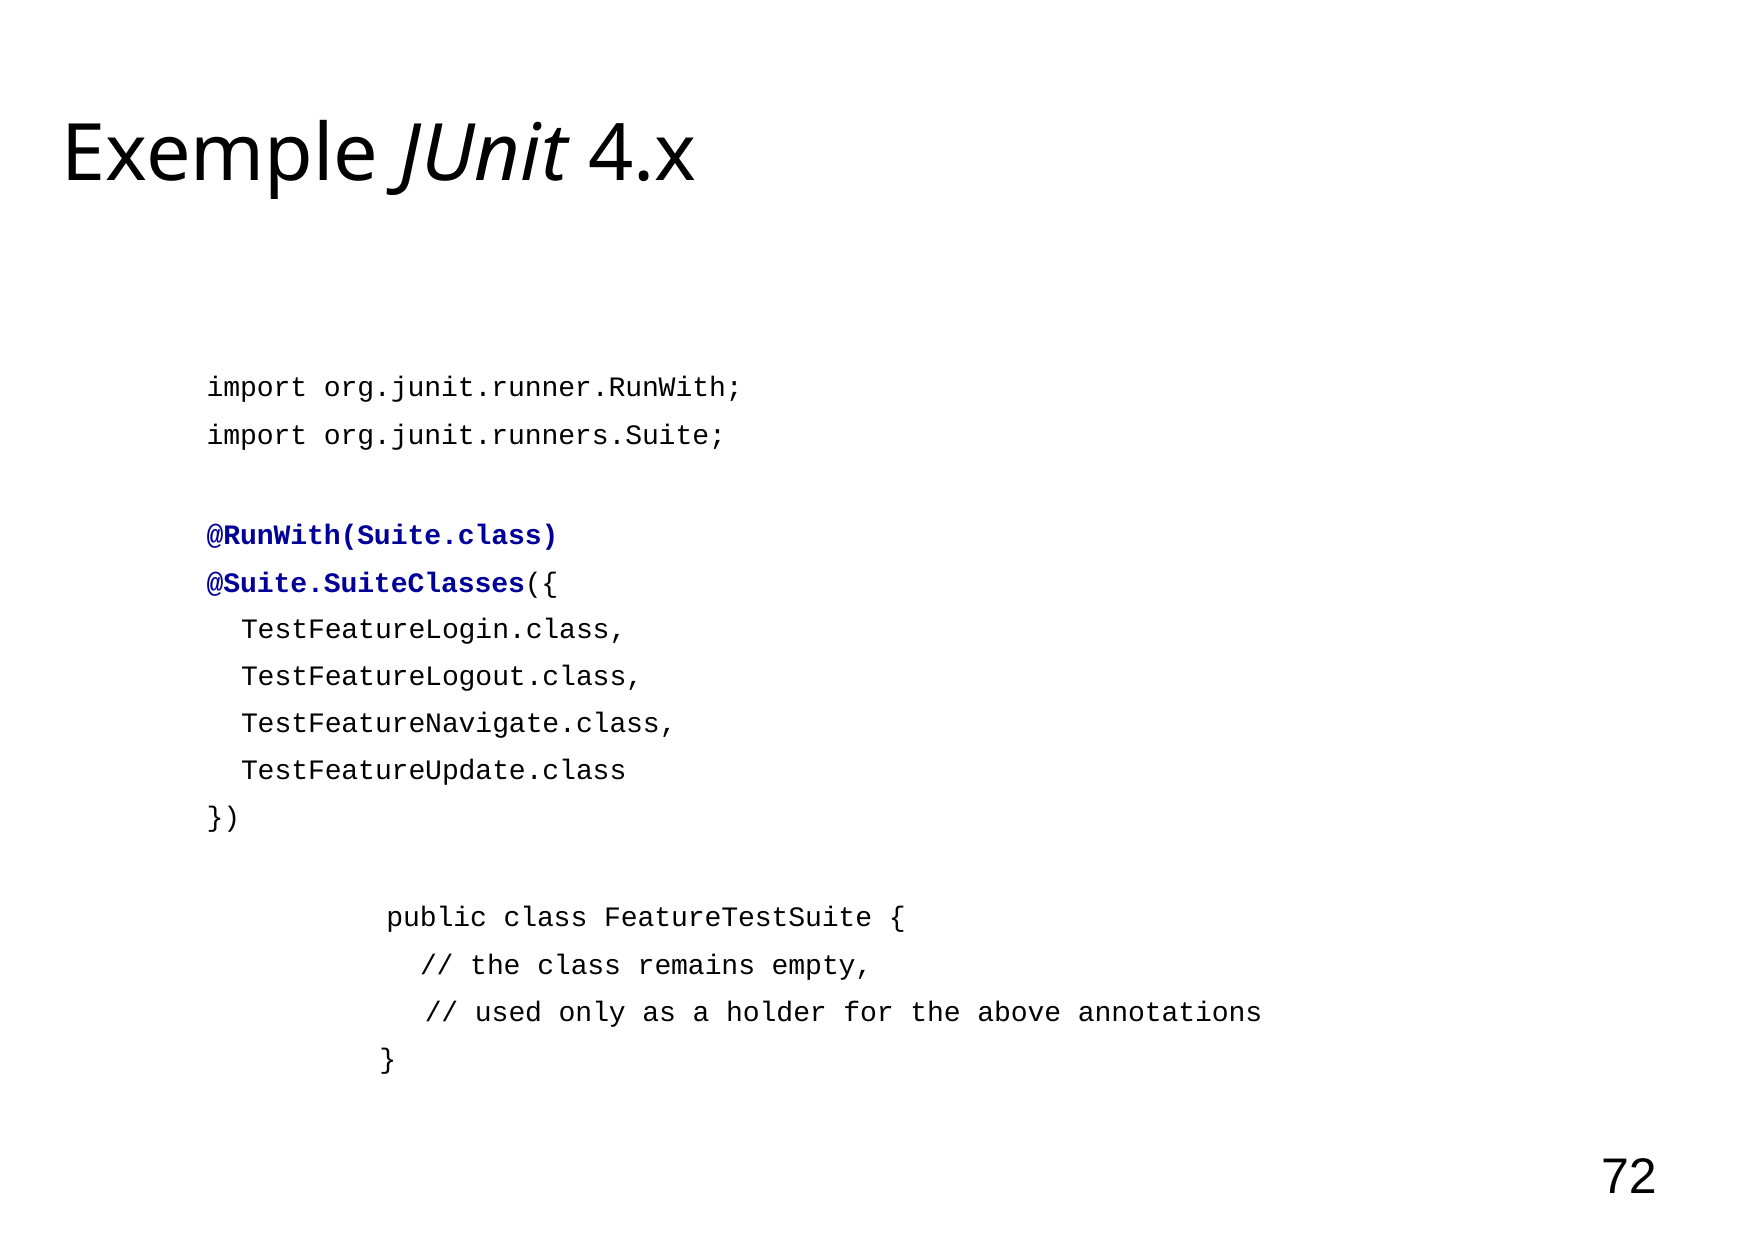

# Exemple JUnit 4.x
import org.junit.runner.RunWith;
import org.junit.runners.Suite;
@RunWith(Suite.class) @Suite.SuiteClasses({
TestFeatureLogin.class, TestFeatureLogout.class, TestFeatureNavigate.class, TestFeatureUpdate.class
})
public class FeatureTestSuite {
// the class remains empty,
// used only as a holder for the above annotations
}
72